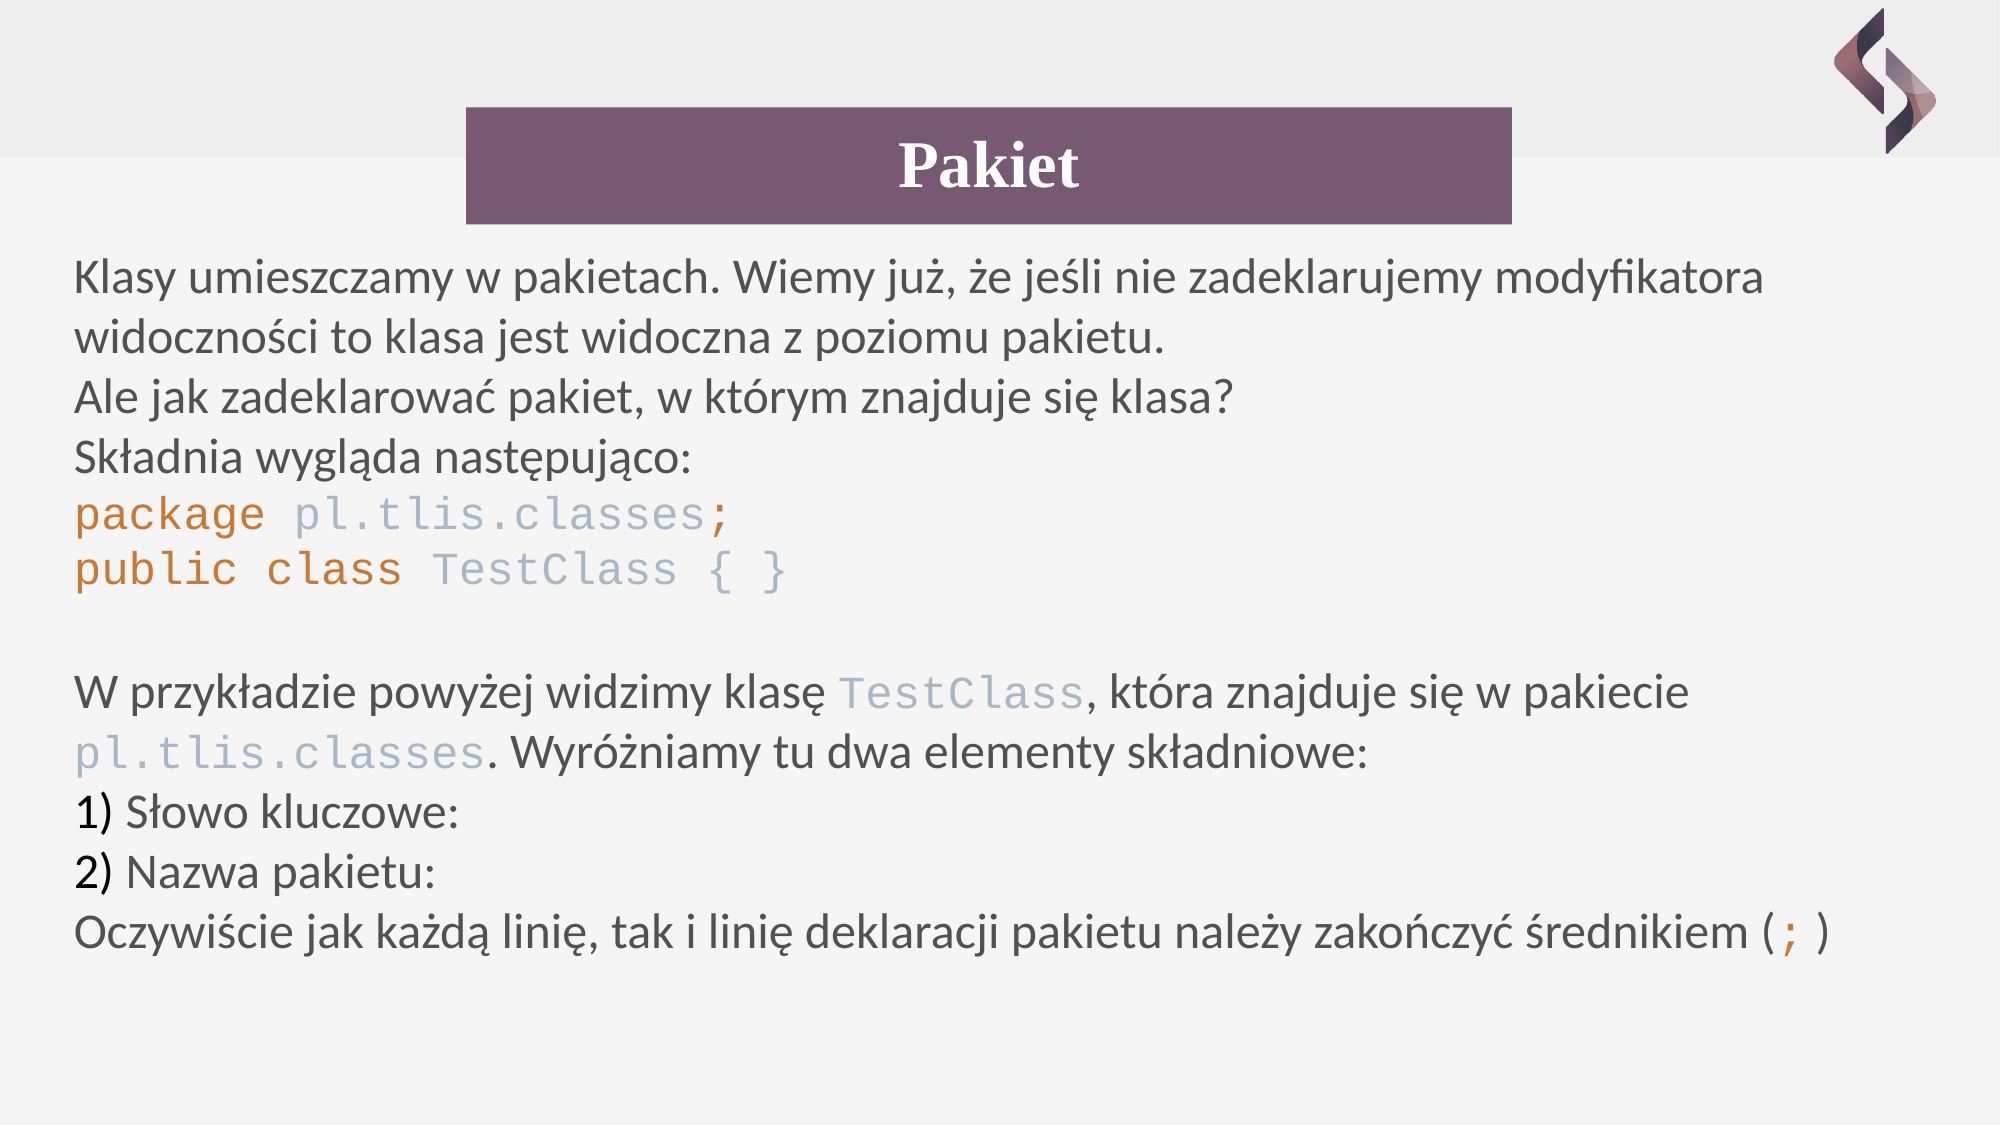

Pakiet
Klasy umieszczamy w pakietach. Wiemy już, że jeśli nie zadeklarujemy modyfikatora widoczności to klasa jest widoczna z poziomu pakietu.
Ale jak zadeklarować pakiet, w którym znajduje się klasa?
Składnia wygląda następująco:
package pl.tlis.classes;
public class TestClass { }
W przykładzie powyżej widzimy klasę TestClass, która znajduje się w pakiecie pl.tlis.classes. Wyróżniamy tu dwa elementy składniowe:
 Słowo kluczowe:
 Nazwa pakietu:
Oczywiście jak każdą linię, tak i linię deklaracji pakietu należy zakończyć średnikiem (; )